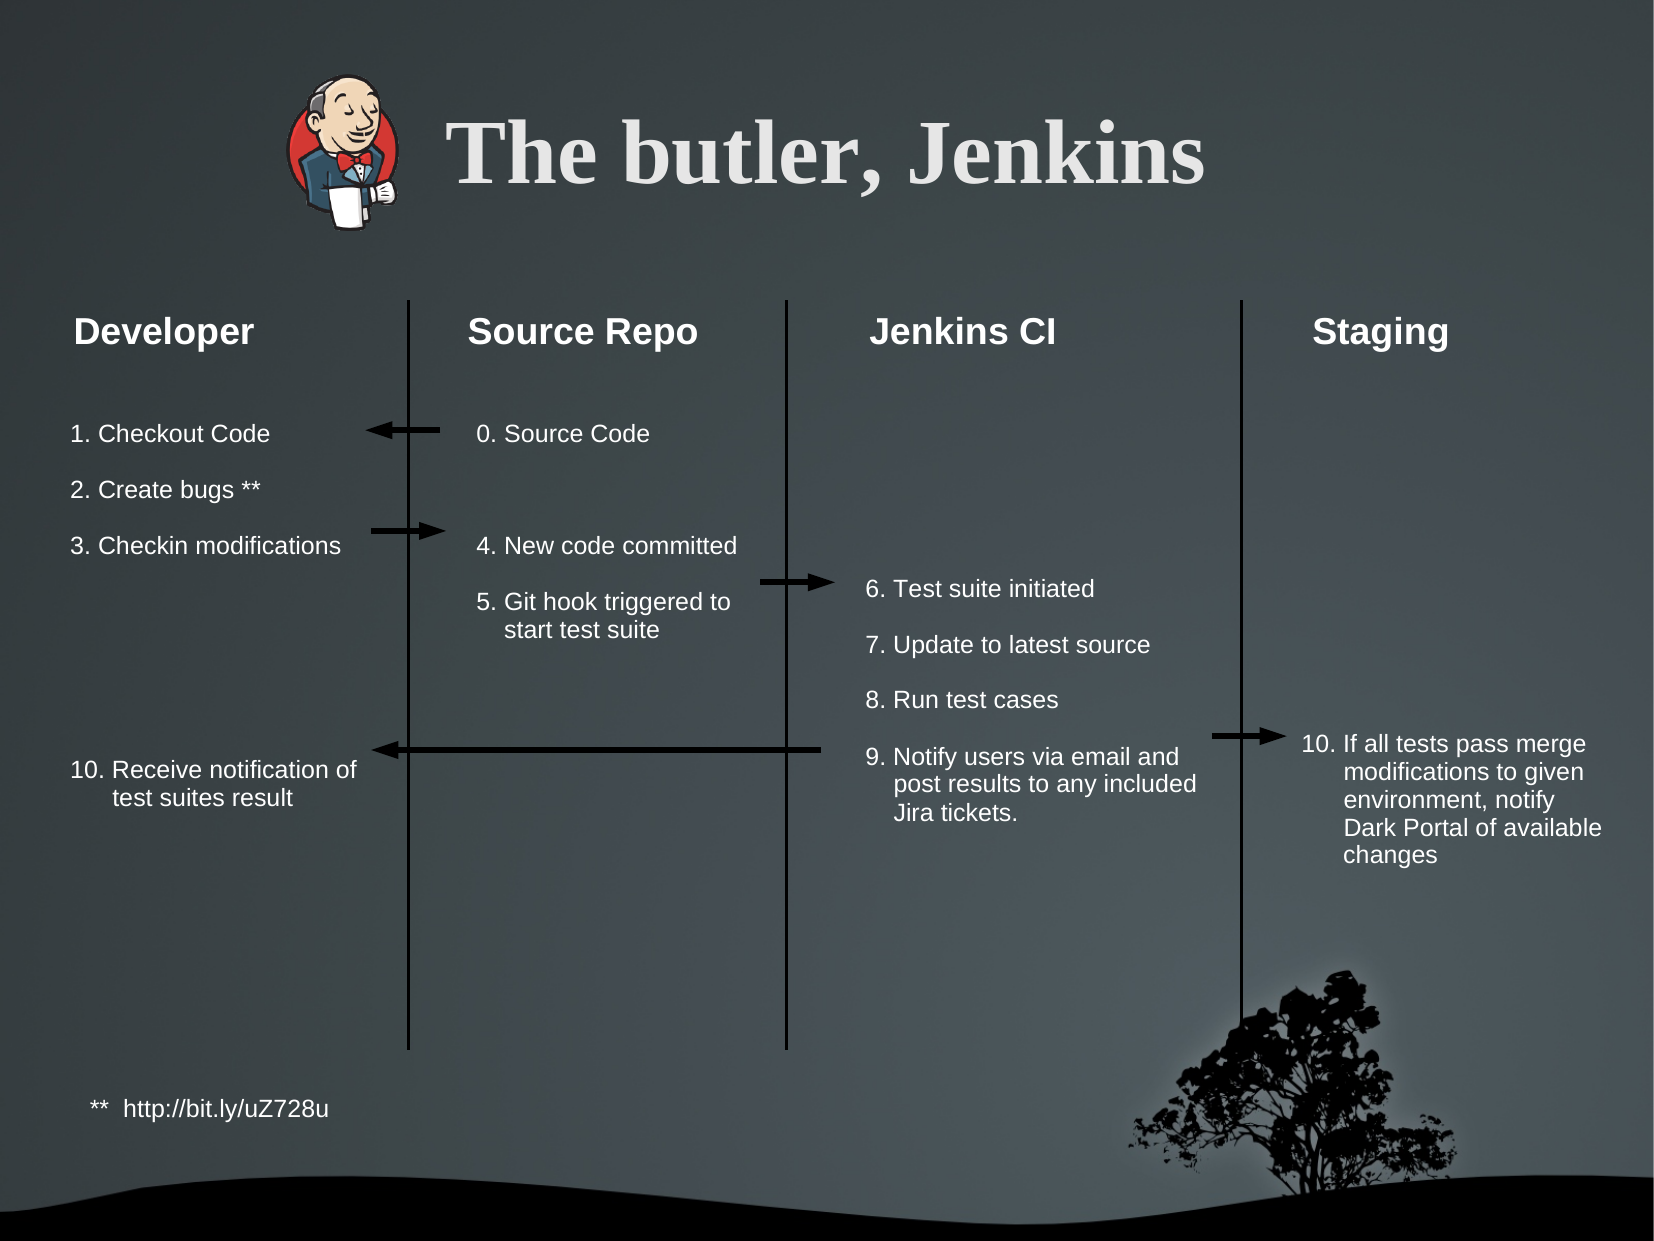

# The butler, Jenkins
Developer
Source Repo
Jenkins CI
Staging
1. Checkout Code
2. Create bugs **
3. Checkin modifications
10. Receive notification of
 test suites result
0. Source Code
4. New code committed
5. Git hook triggered to
 start test suite
6. Test suite initiated
7. Update to latest source
8. Run test cases
9. Notify users via email and
 post results to any included
 Jira tickets.
10. If all tests pass merge
 modifications to given
 environment, notify
 Dark Portal of available
 changes
** http://bit.ly/uZ728u